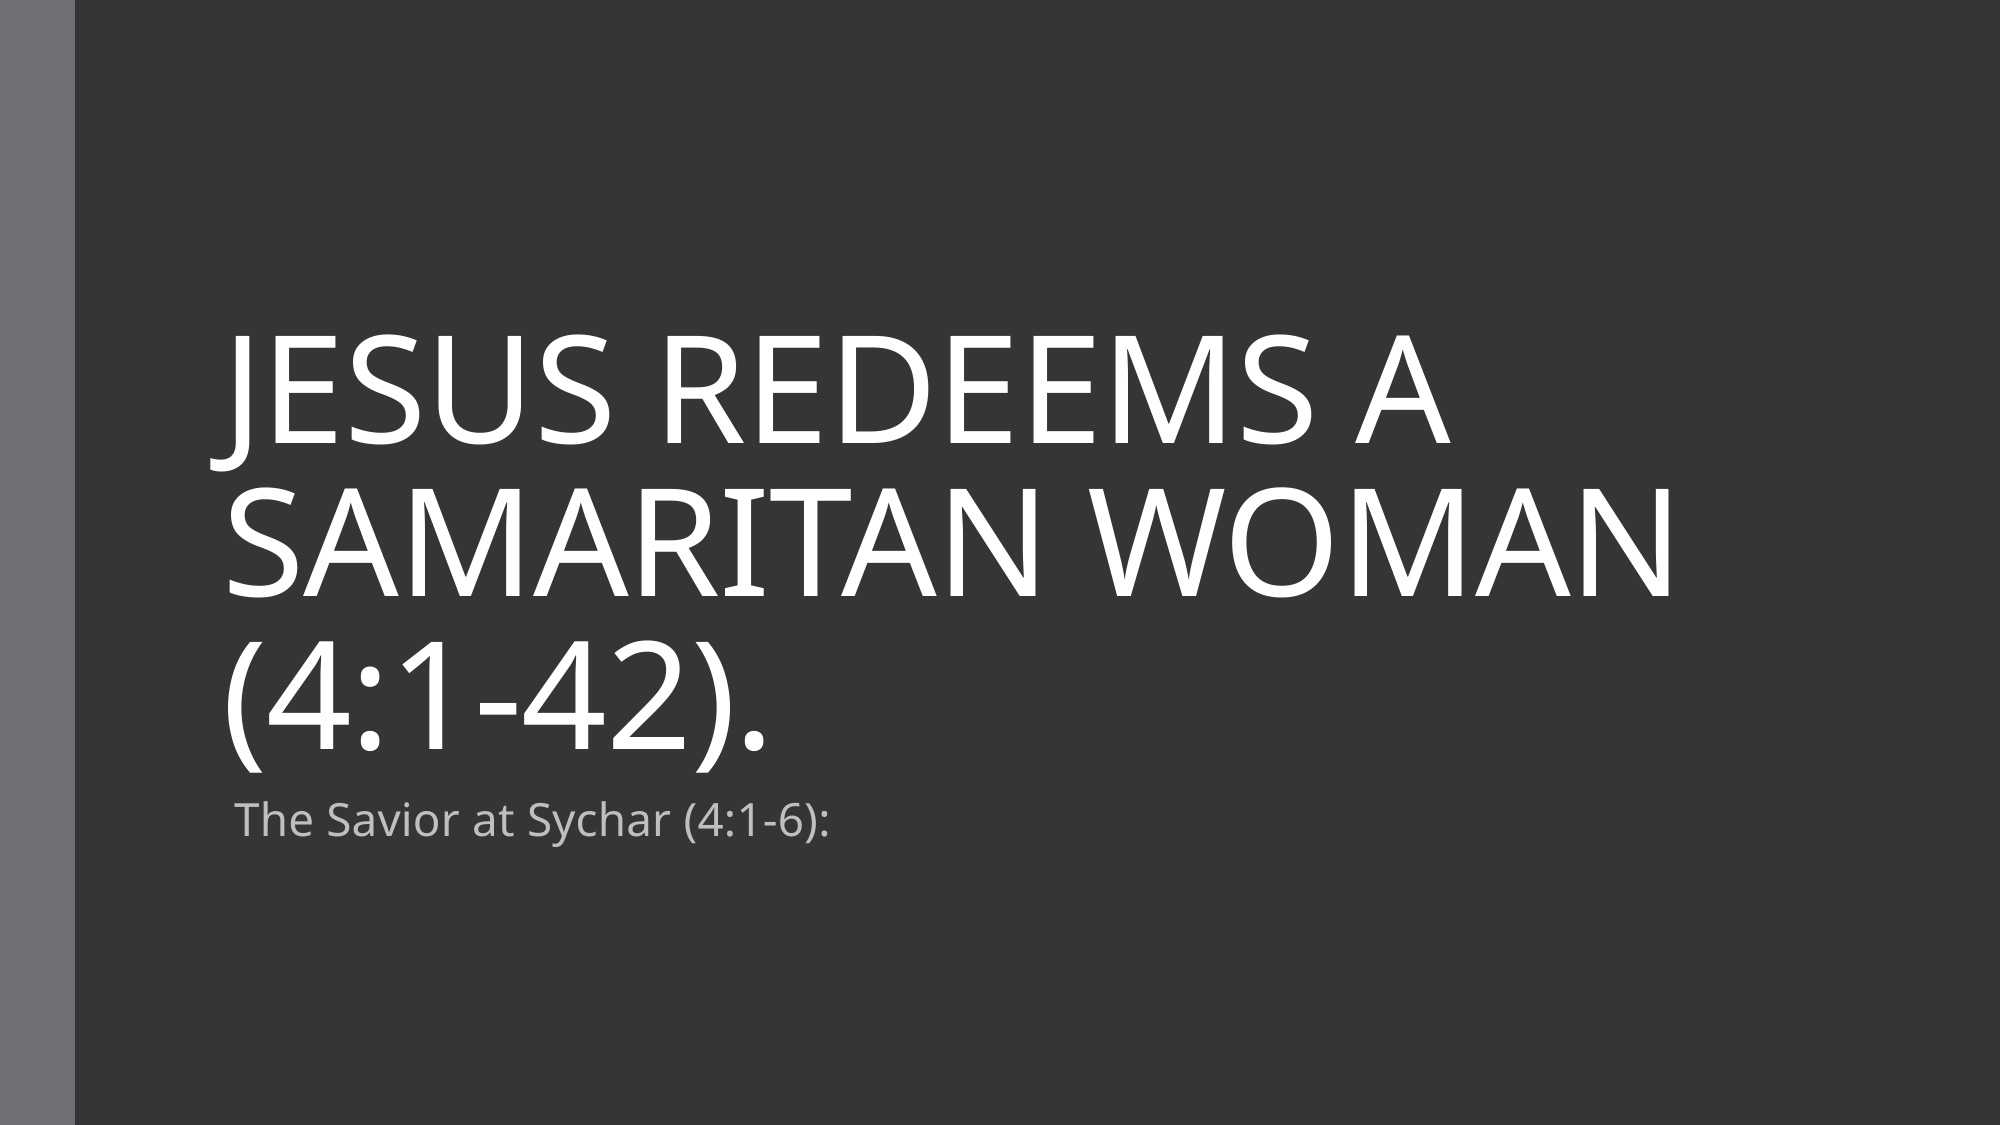

# JESUS REDEEMS A SAMARITAN WOMAN (4:1-42).
 The Savior at Sychar (4:1-6):